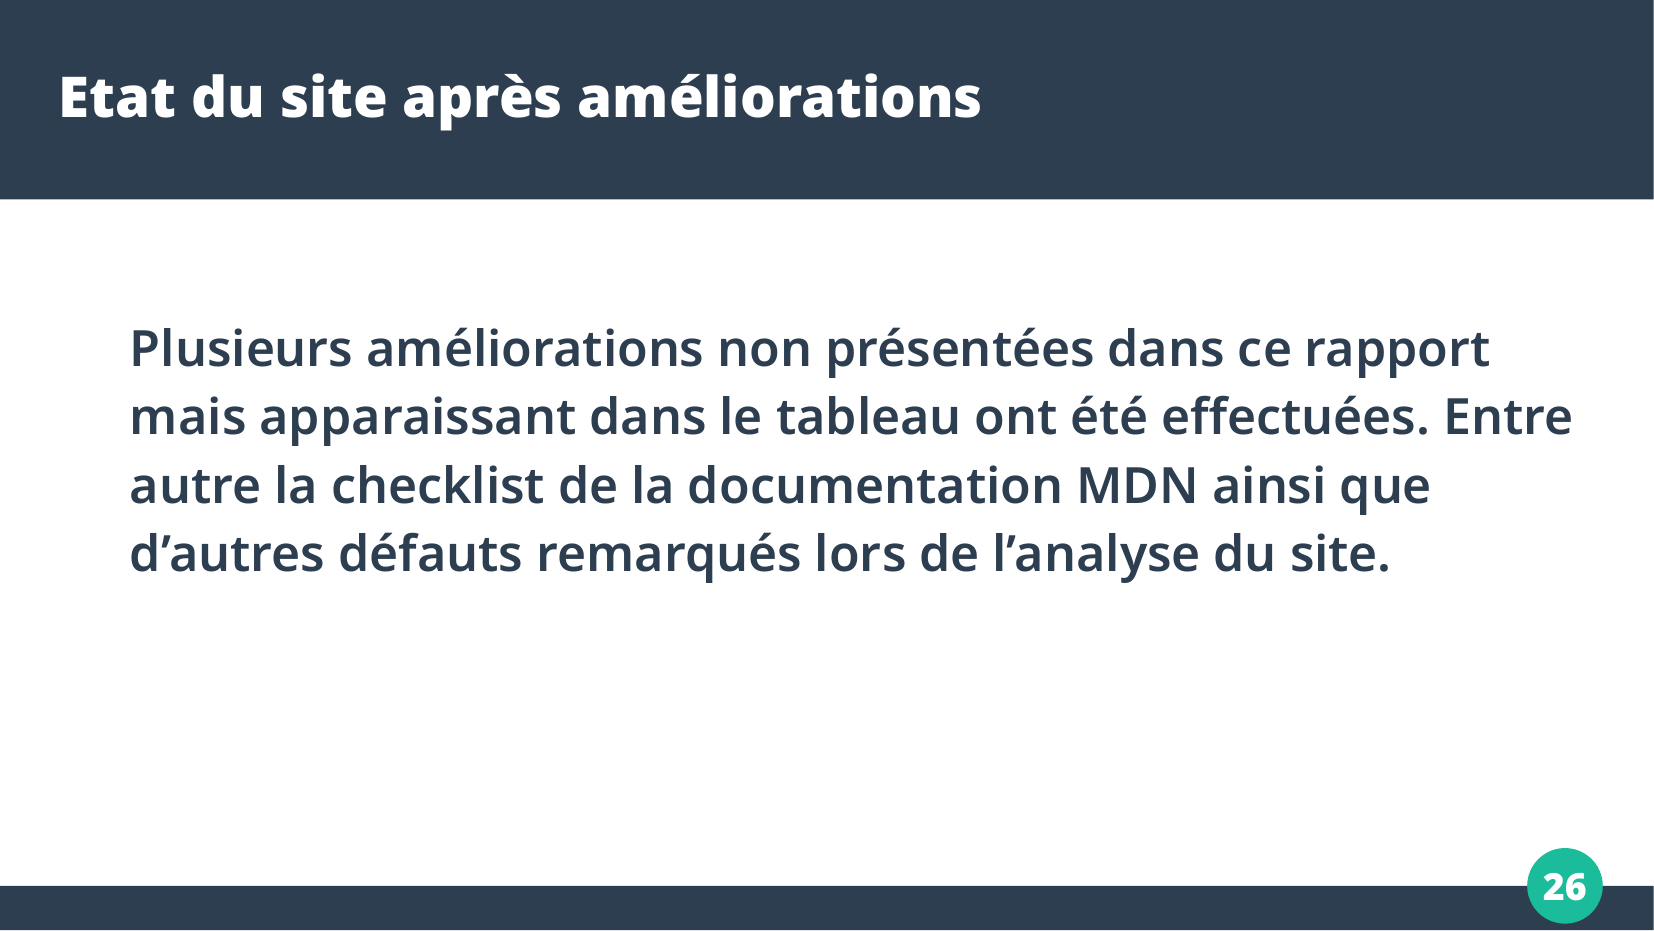

# Etat du site après améliorations
Plusieurs améliorations non présentées dans ce rapport mais apparaissant dans le tableau ont été effectuées. Entre autre la checklist de la documentation MDN ainsi que d’autres défauts remarqués lors de l’analyse du site.